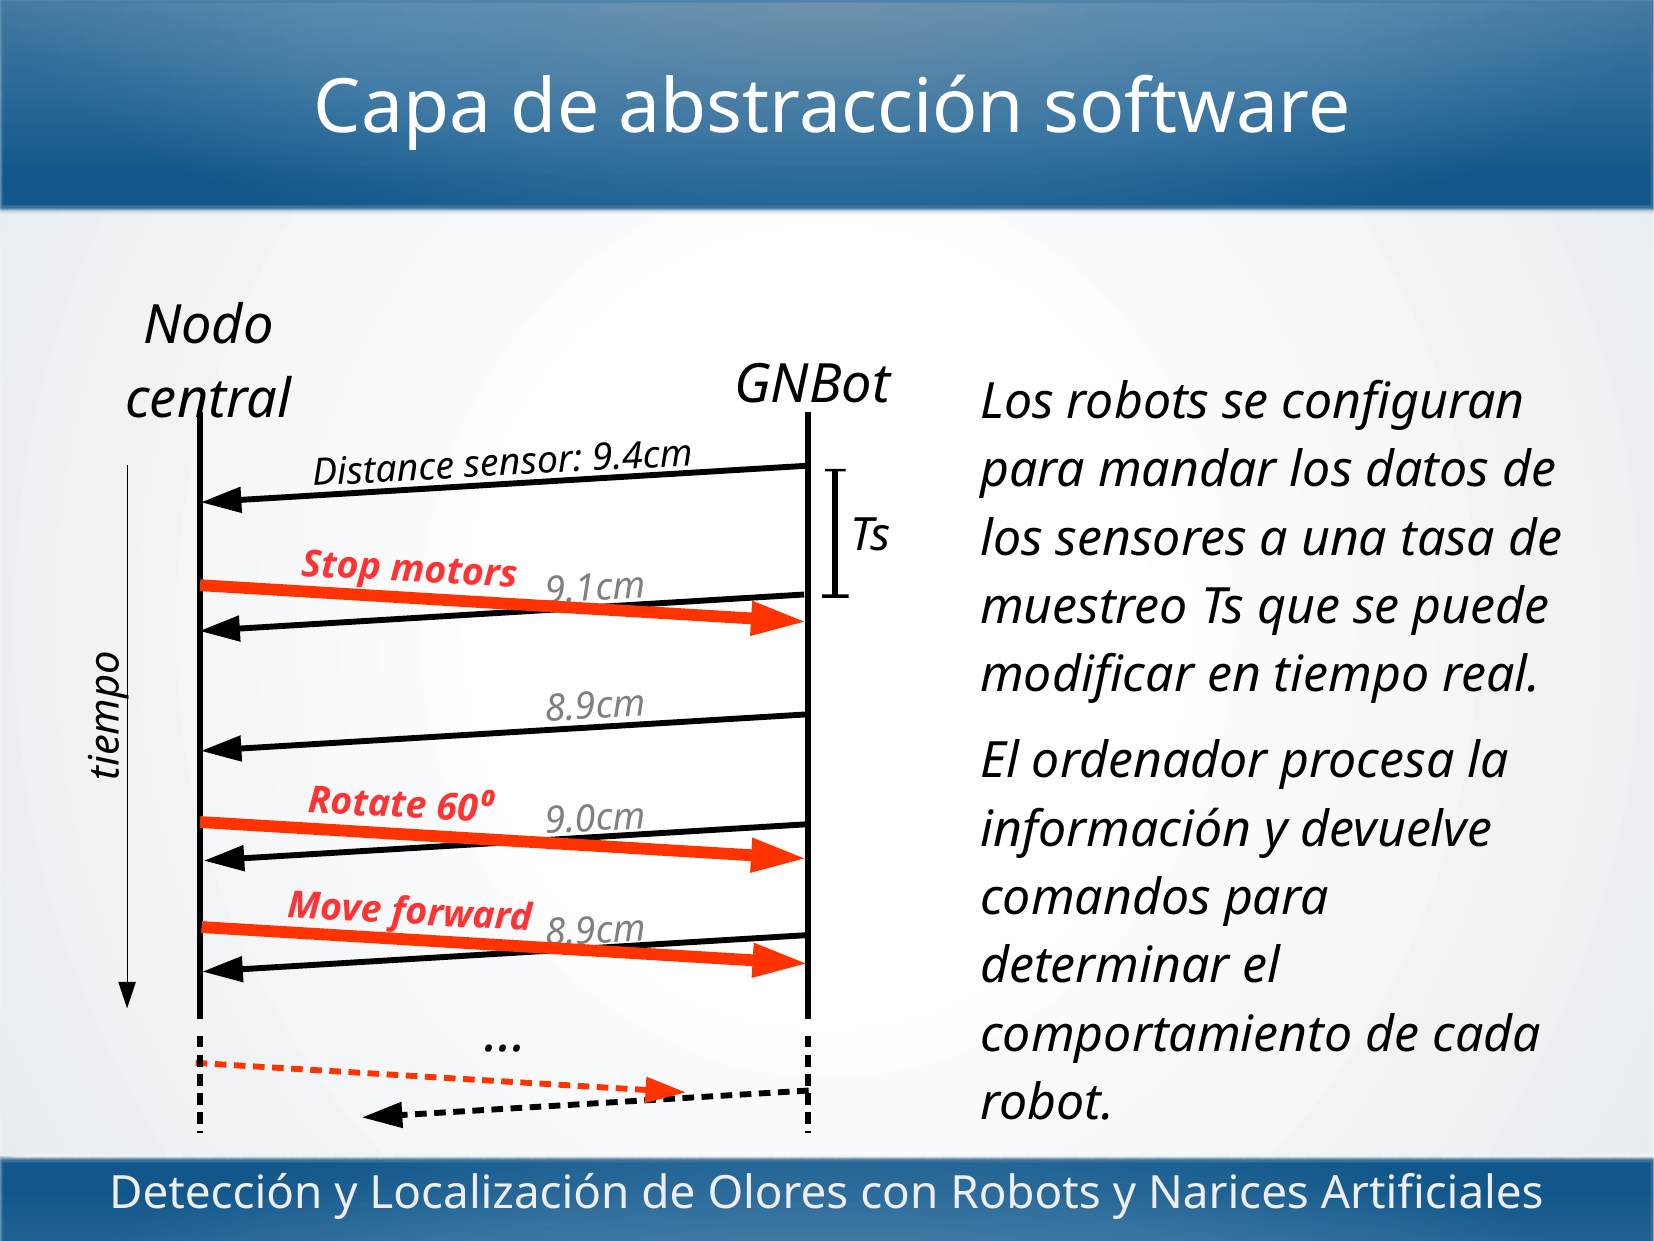

# Capa de abstracción software
Nodo central
GNBot
Los robots se configuran para mandar los datos de los sensores a una tasa de muestreo Ts que se puede modificar en tiempo real.
El ordenador procesa la información y devuelve comandos para determinar el comportamiento de cada robot.
Distance sensor: 9.4cm
Ts
Stop motors
 9.1cm
tiempo
 8.9cm
Rotate 60⁰
 9.0cm
Move forward
 8.9cm
...
Detección y Localización de Olores con Robots y Narices Artificiales